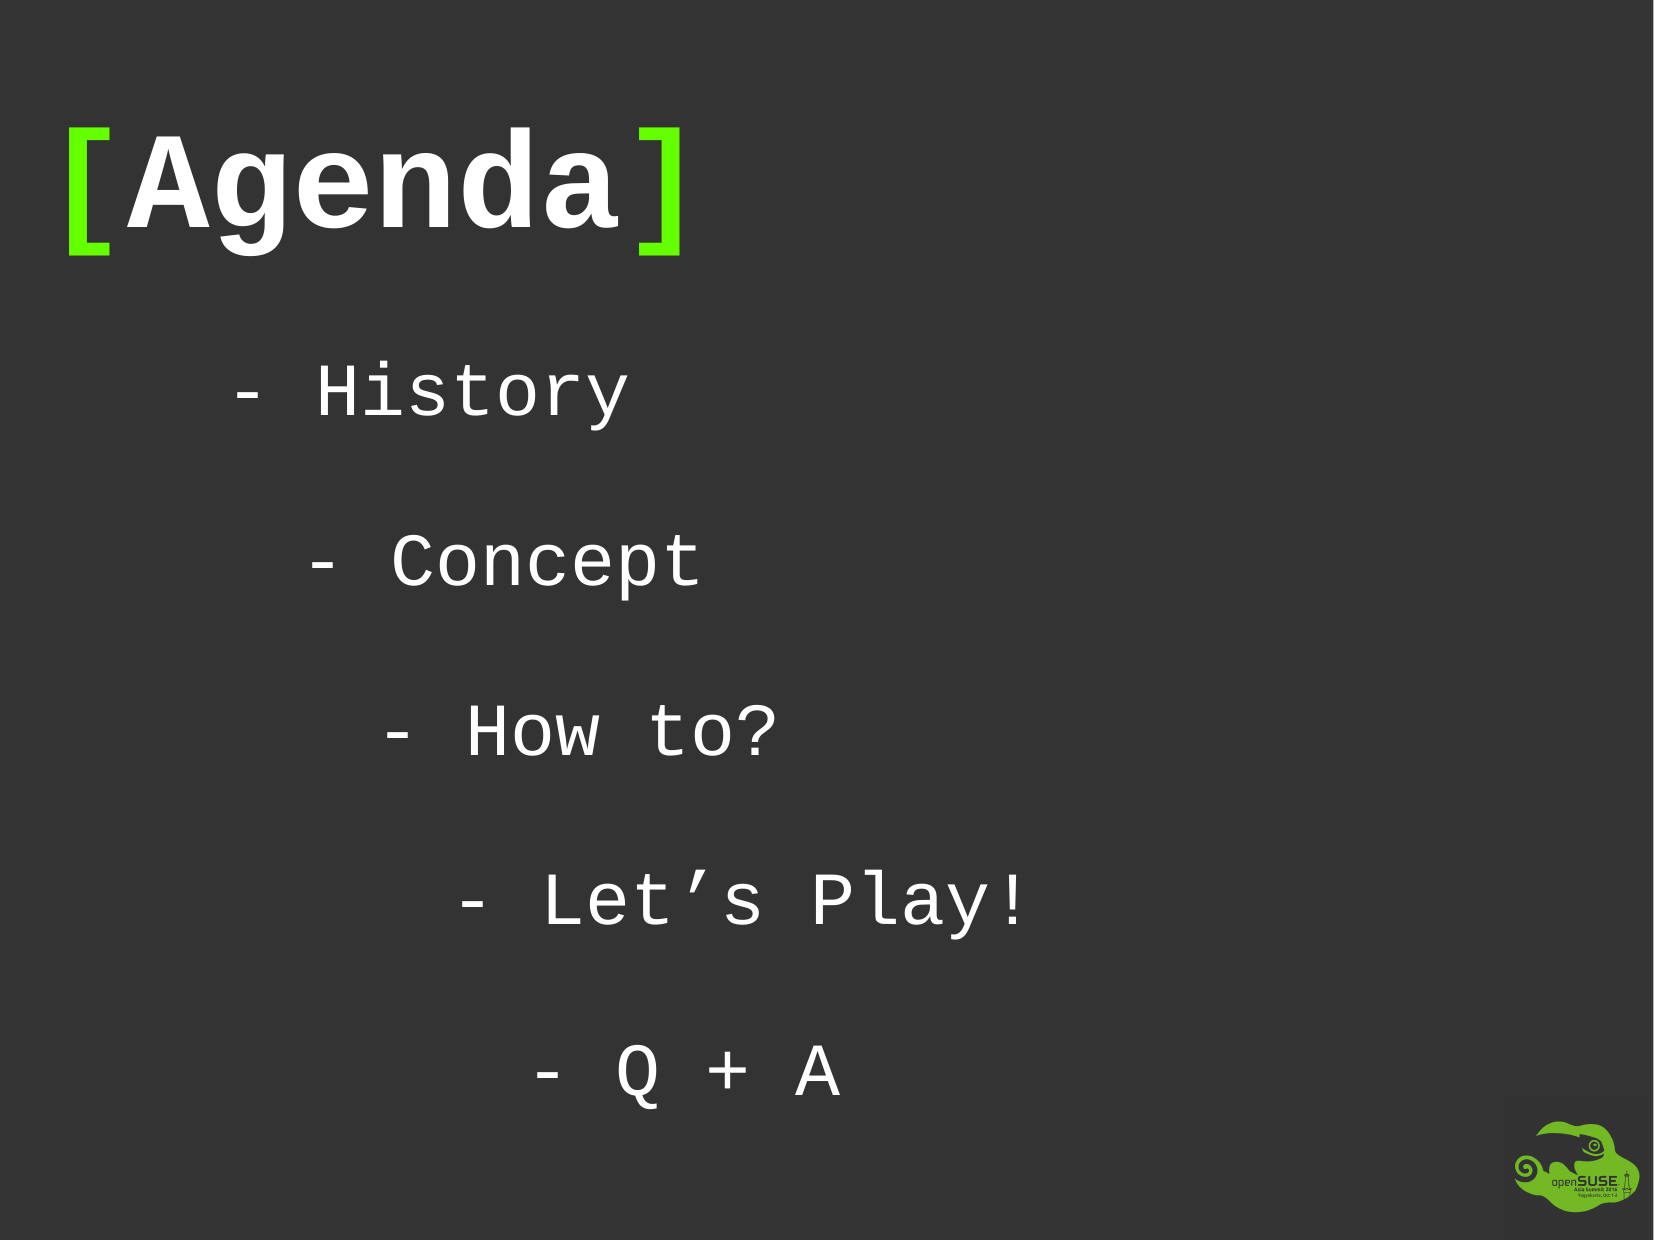

[Agenda]
- History
	- Concept
		- How to?
			- Let’s Play!
				- Q + A